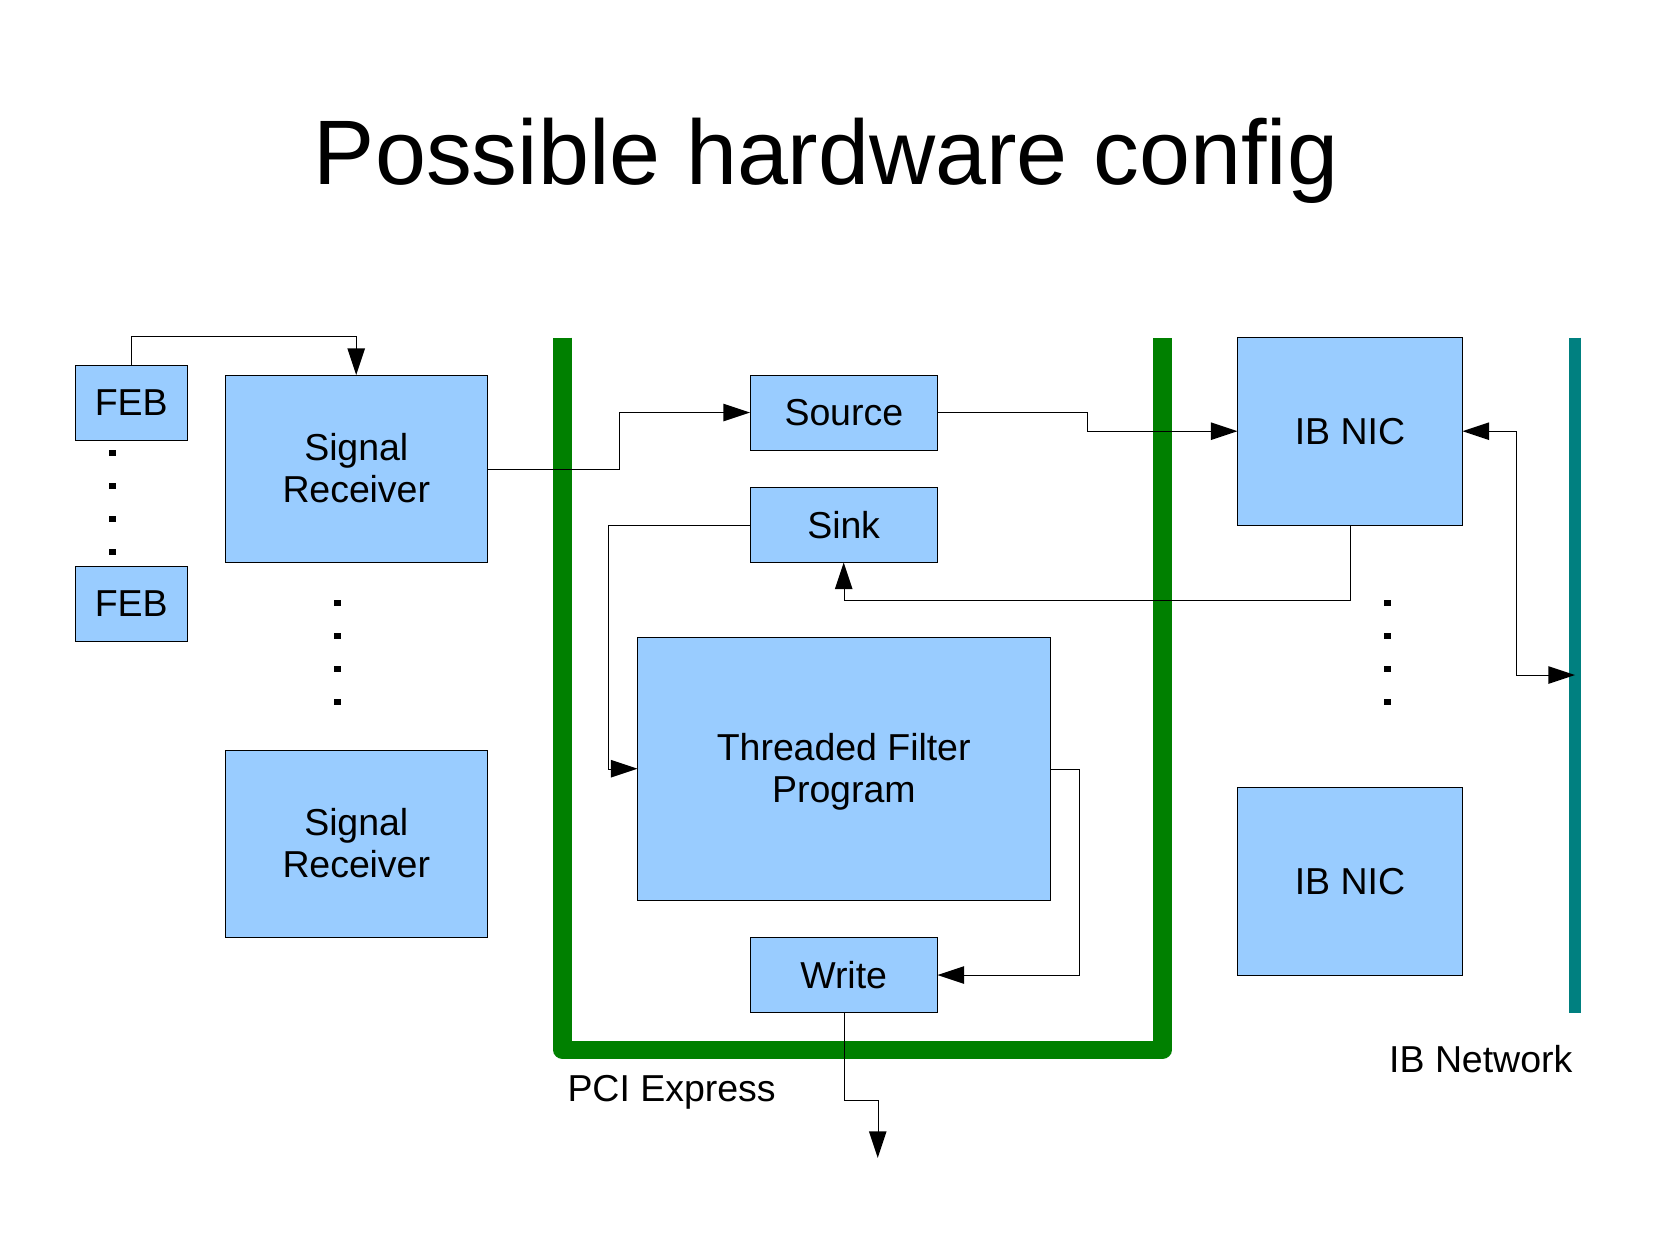

# Possible hardware config
IB NIC
FEB
Signal
Receiver
Source
Sink
FEB
Threaded Filter
Program
Signal
Receiver
IB NIC
Write
IB Network
PCI Express